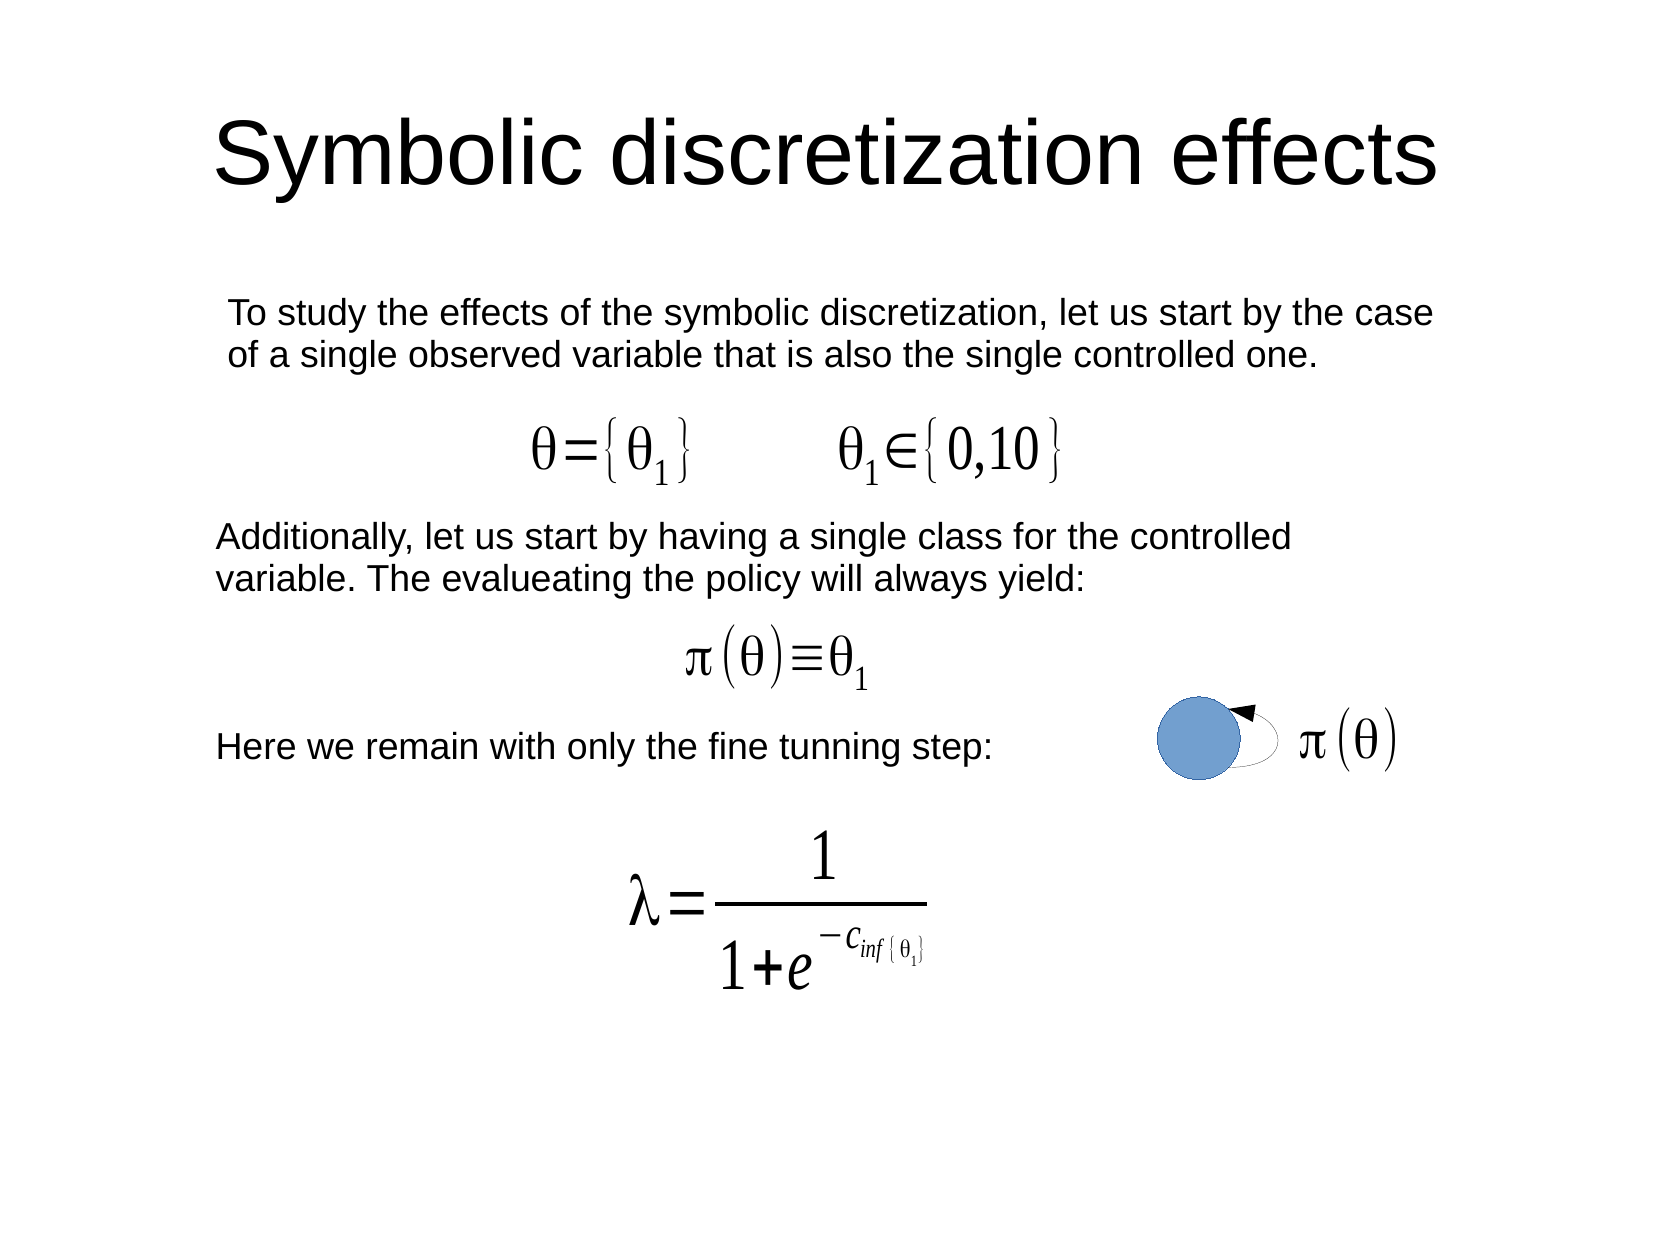

# Symbolic discretization effects
To study the effects of the symbolic discretization, let us start by the case of a single observed variable that is also the single controlled one.
Additionally, let us start by having a single class for the controlled variable. The evalueating the policy will always yield:
Here we remain with only the fine tunning step: